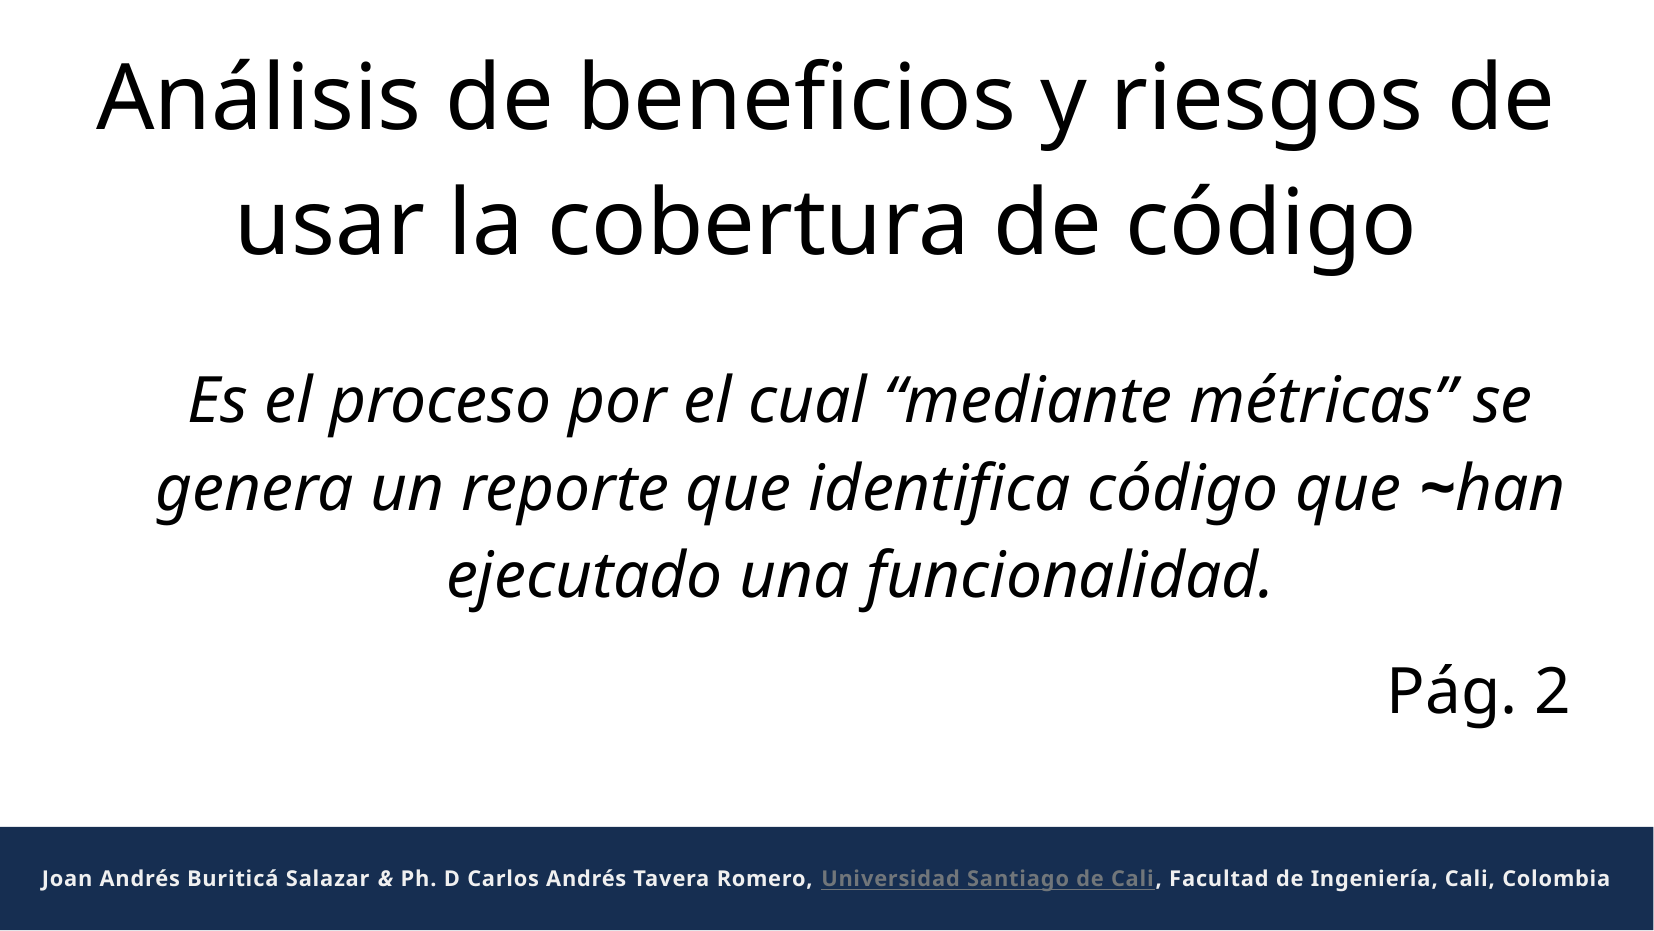

Análisis de beneficios y riesgos de usar la cobertura de código
# Es el proceso por el cual “mediante métricas” se genera un reporte que identifica código que ~han ejecutado una funcionalidad.
Pág. 2